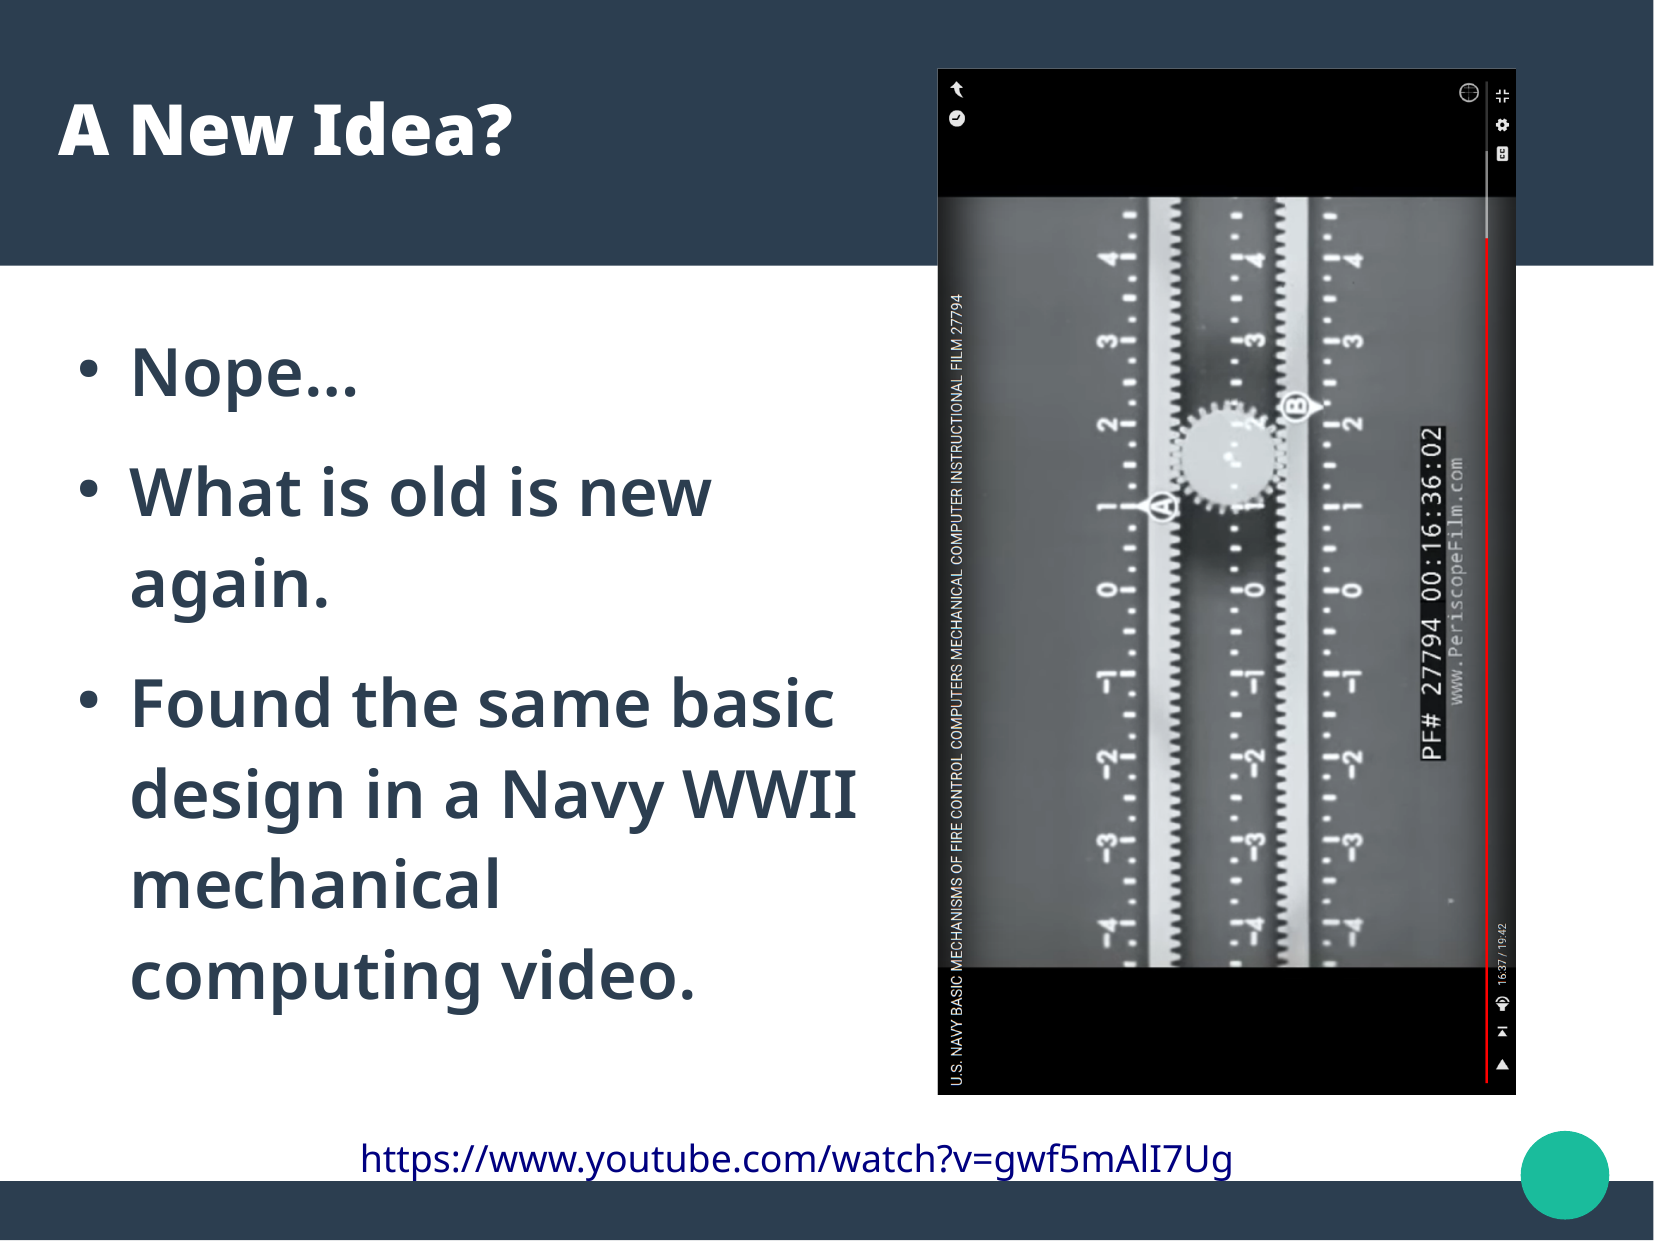

# A New Idea?
Nope…
What is old is new again.
Found the same basic design in a Navy WWII mechanical computing video.
https://www.youtube.com/watch?v=gwf5mAlI7Ug